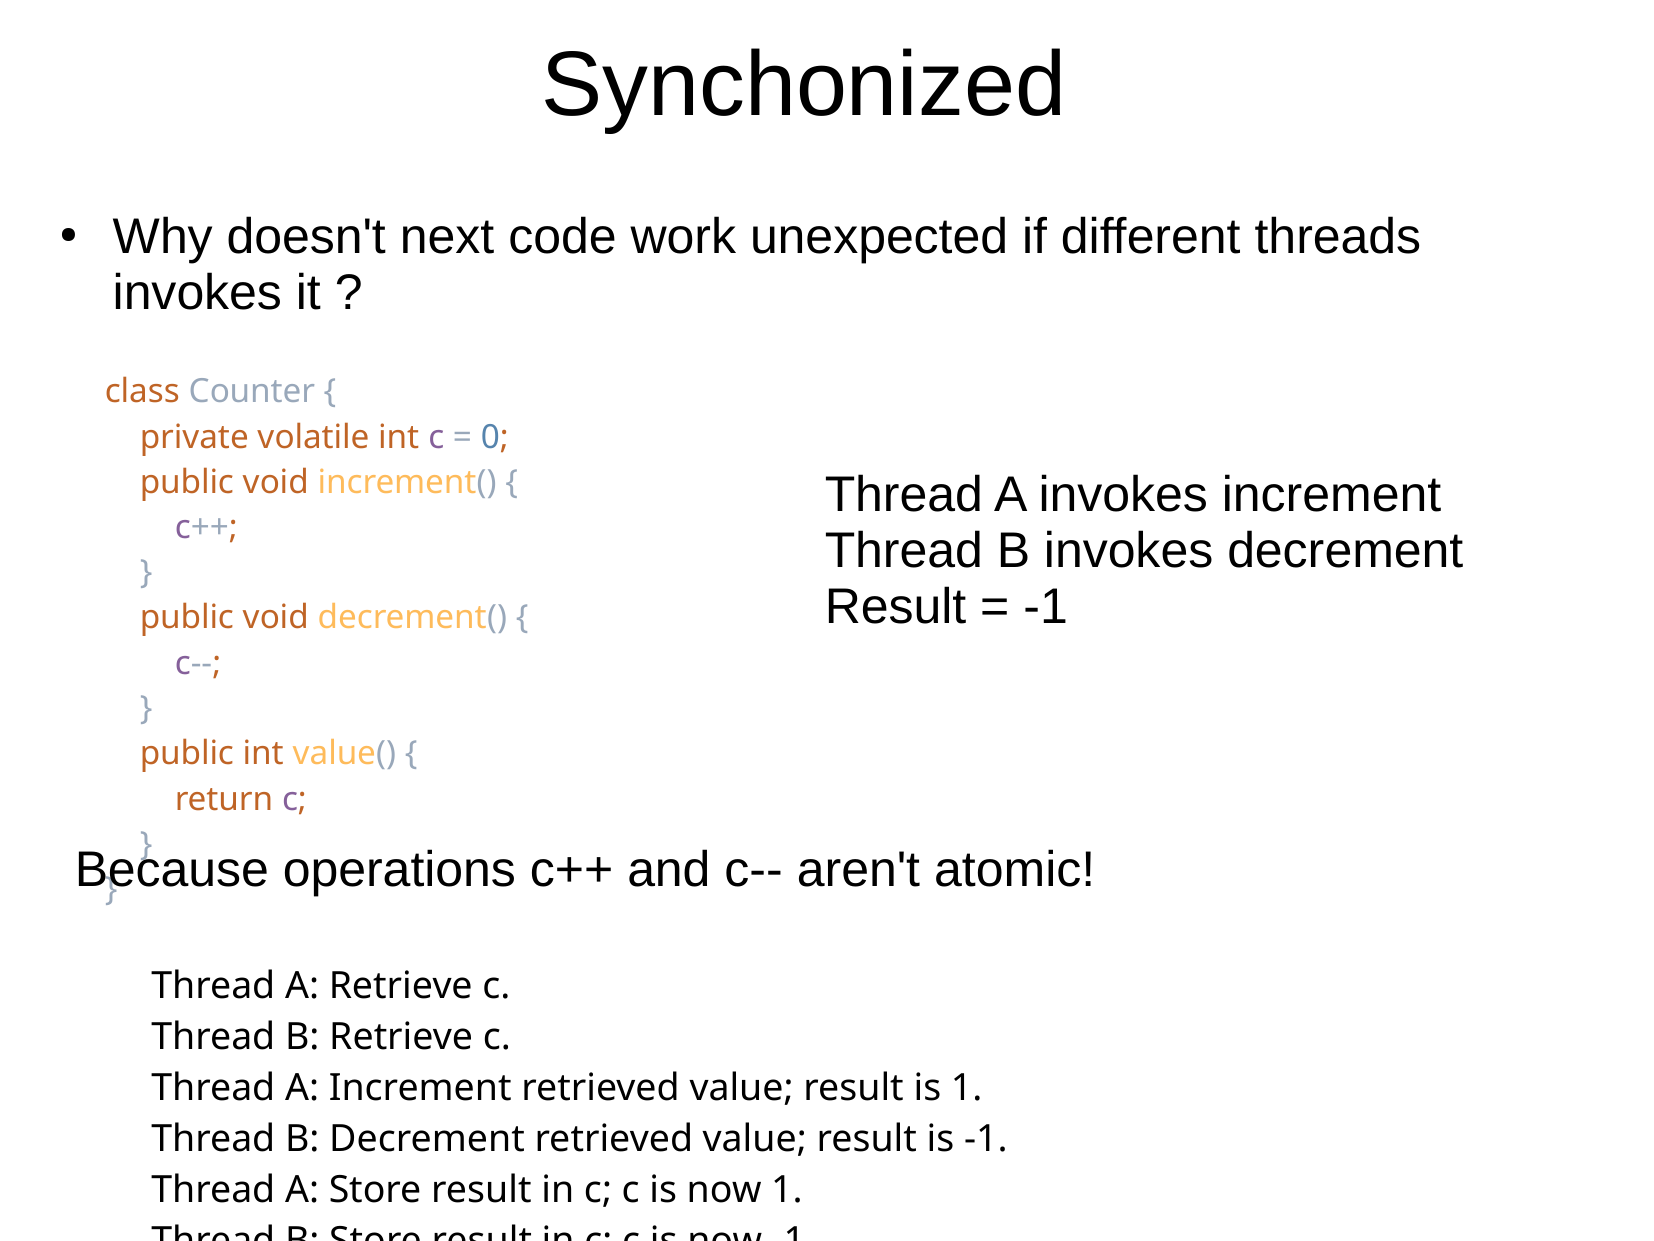

# Synchonized
Why doesn't next code work unexpected if different threads invokes it ?
class Counter {
 private volatile int c = 0;
 public void increment() {
 c++;
 }
 public void decrement() {
 c--;
 }
 public int value() {
 return c;
 }
}
Thread A invokes increment
Thread B invokes decrement
Result = -1
Because operations c++ and c-- aren't atomic!
Thread A: Retrieve c.
Thread B: Retrieve c.
Thread A: Increment retrieved value; result is 1.
Thread B: Decrement retrieved value; result is -1.
Thread A: Store result in c; c is now 1.
Thread B: Store result in c; c is now -1.